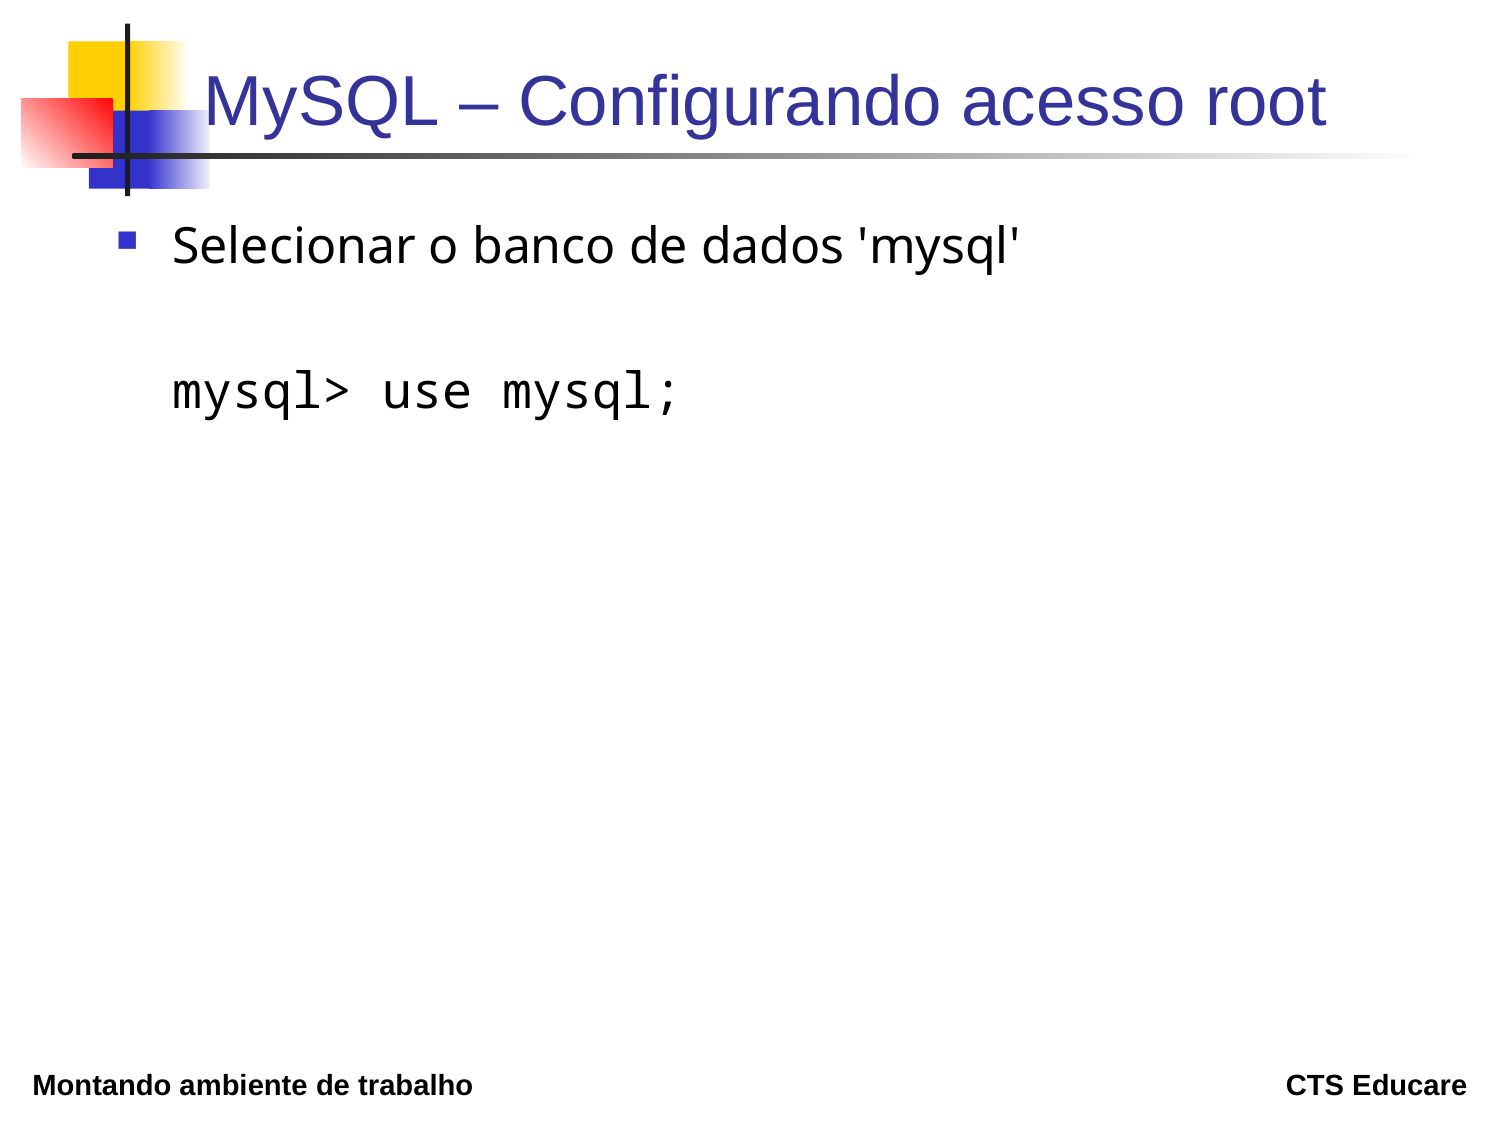

# MySQL – Configurando acesso root
Selecionar o banco de dados 'mysql'
mysql> use mysql;